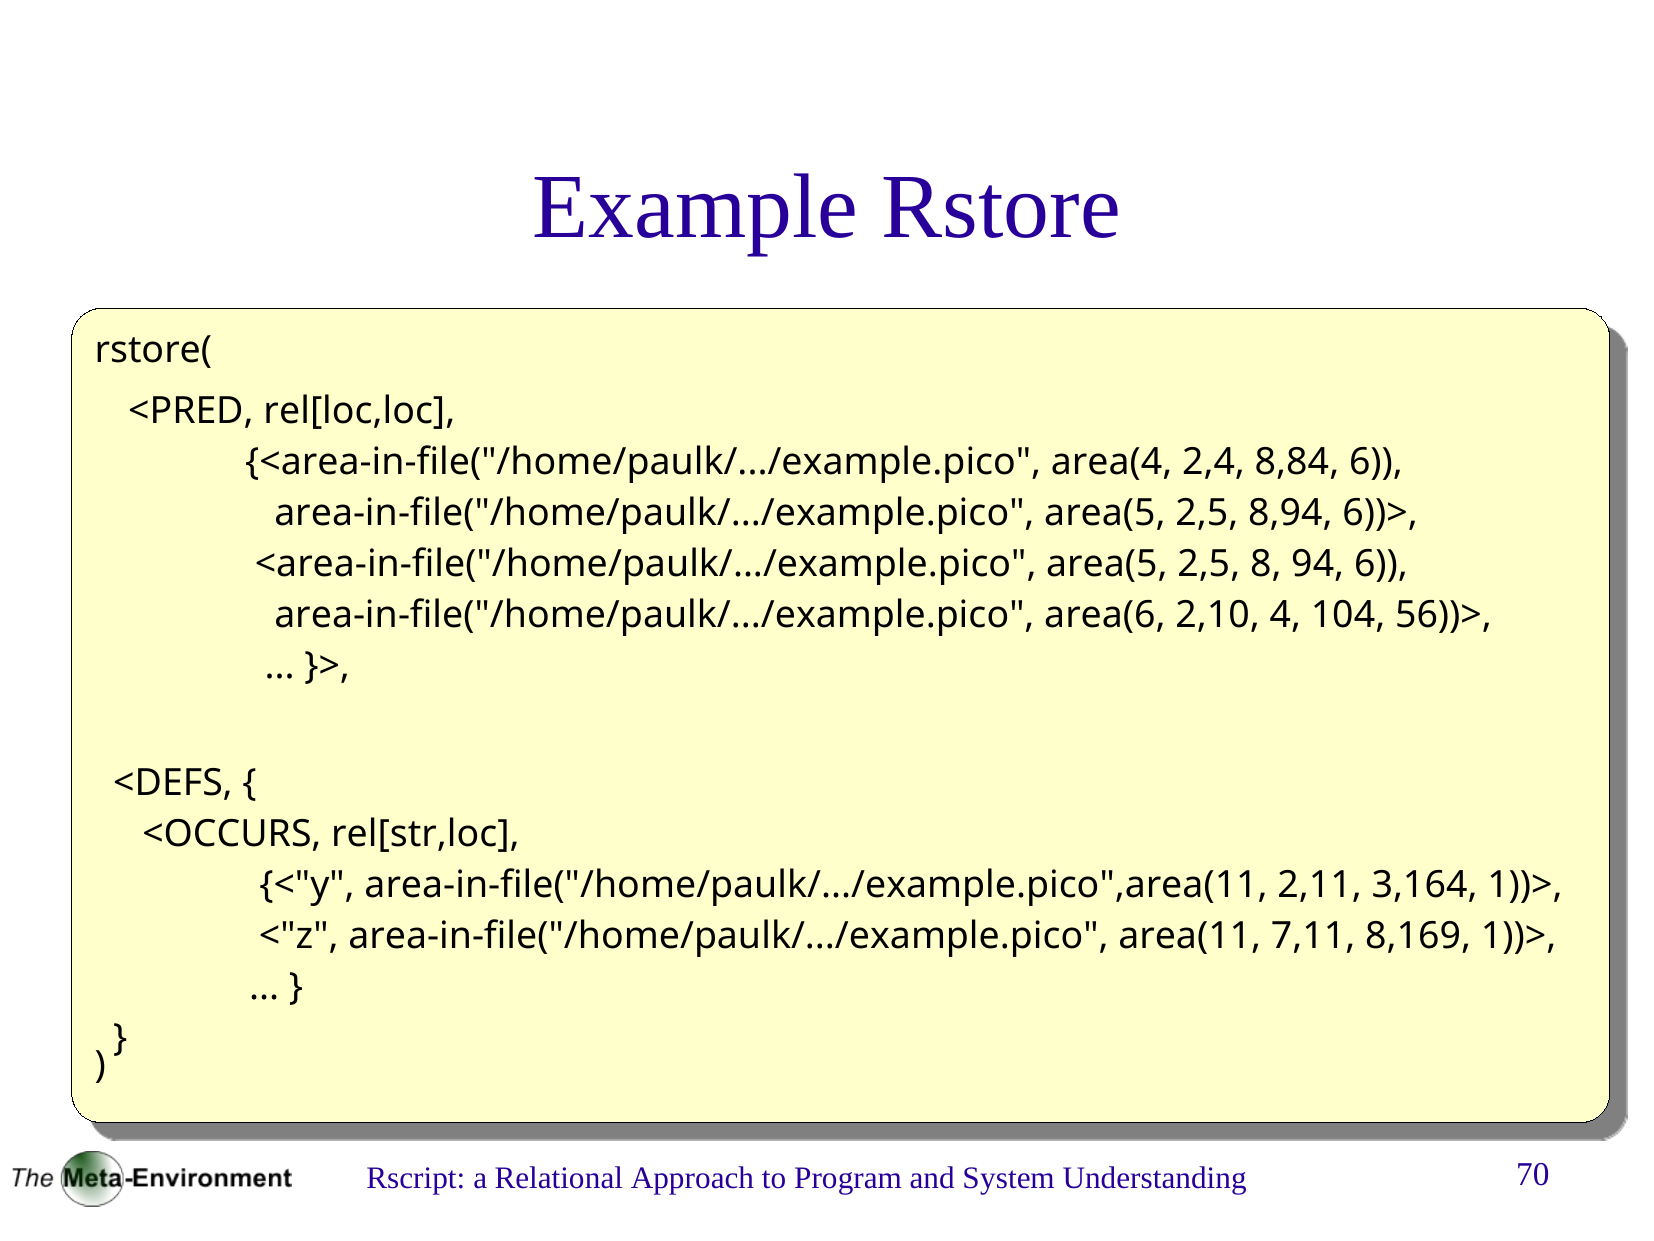

# Example Rstore
rstore(
)
<PRED, rel[loc,loc],
 {<area-in-file("/home/paulk/.../example.pico", area(4, 2,4, 8,84, 6)),
 area-in-file("/home/paulk/.../example.pico", area(5, 2,5, 8,94, 6))>,
 <area-in-file("/home/paulk/.../example.pico", area(5, 2,5, 8, 94, 6)),
 area-in-file("/home/paulk/.../example.pico", area(6, 2,10, 4, 104, 56))>,
 ... }>,
<DEFS, {
 <OCCURS, rel[str,loc],
 {<"y", area-in-file("/home/paulk/.../example.pico",area(11, 2,11, 3,164, 1))>, <"z", area-in-file("/home/paulk/.../example.pico", area(11, 7,11, 8,169, 1))>, ... }
}